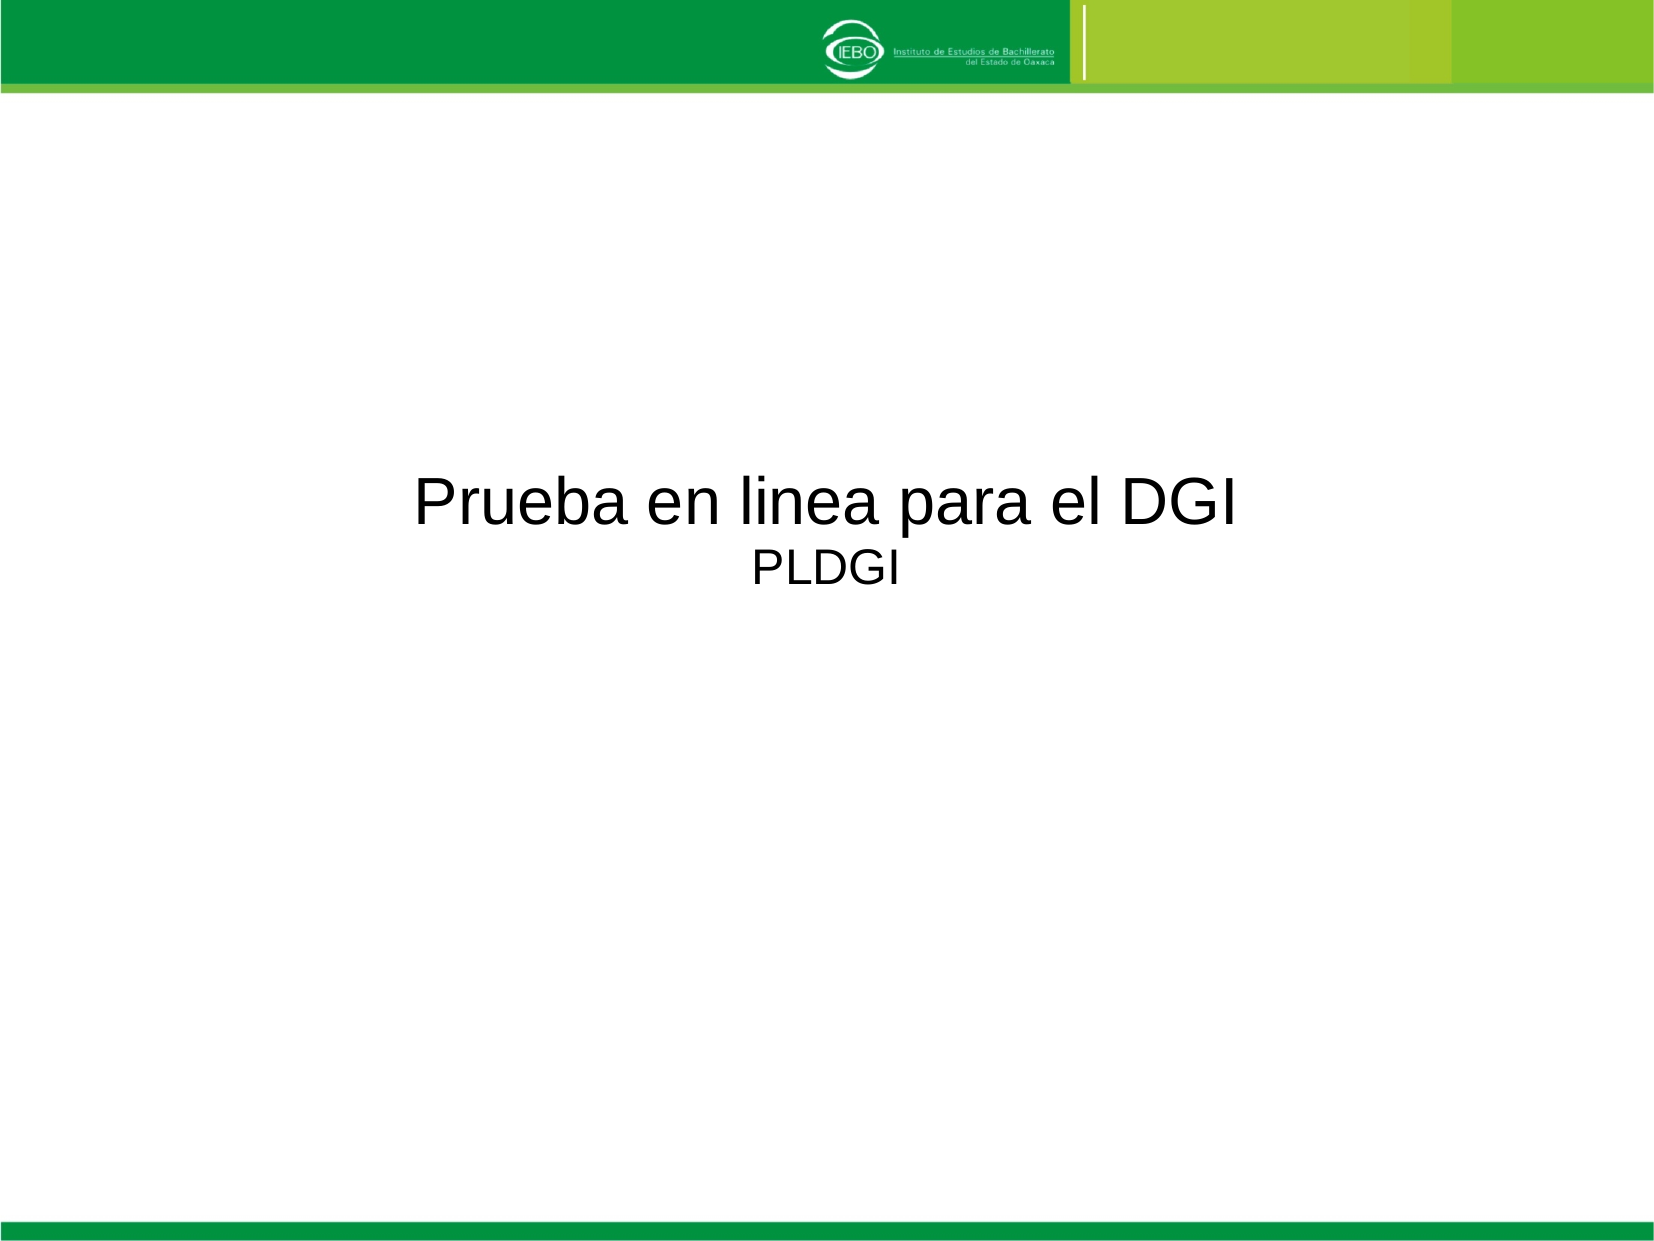

# Prueba en linea para el DGI
PLDGI